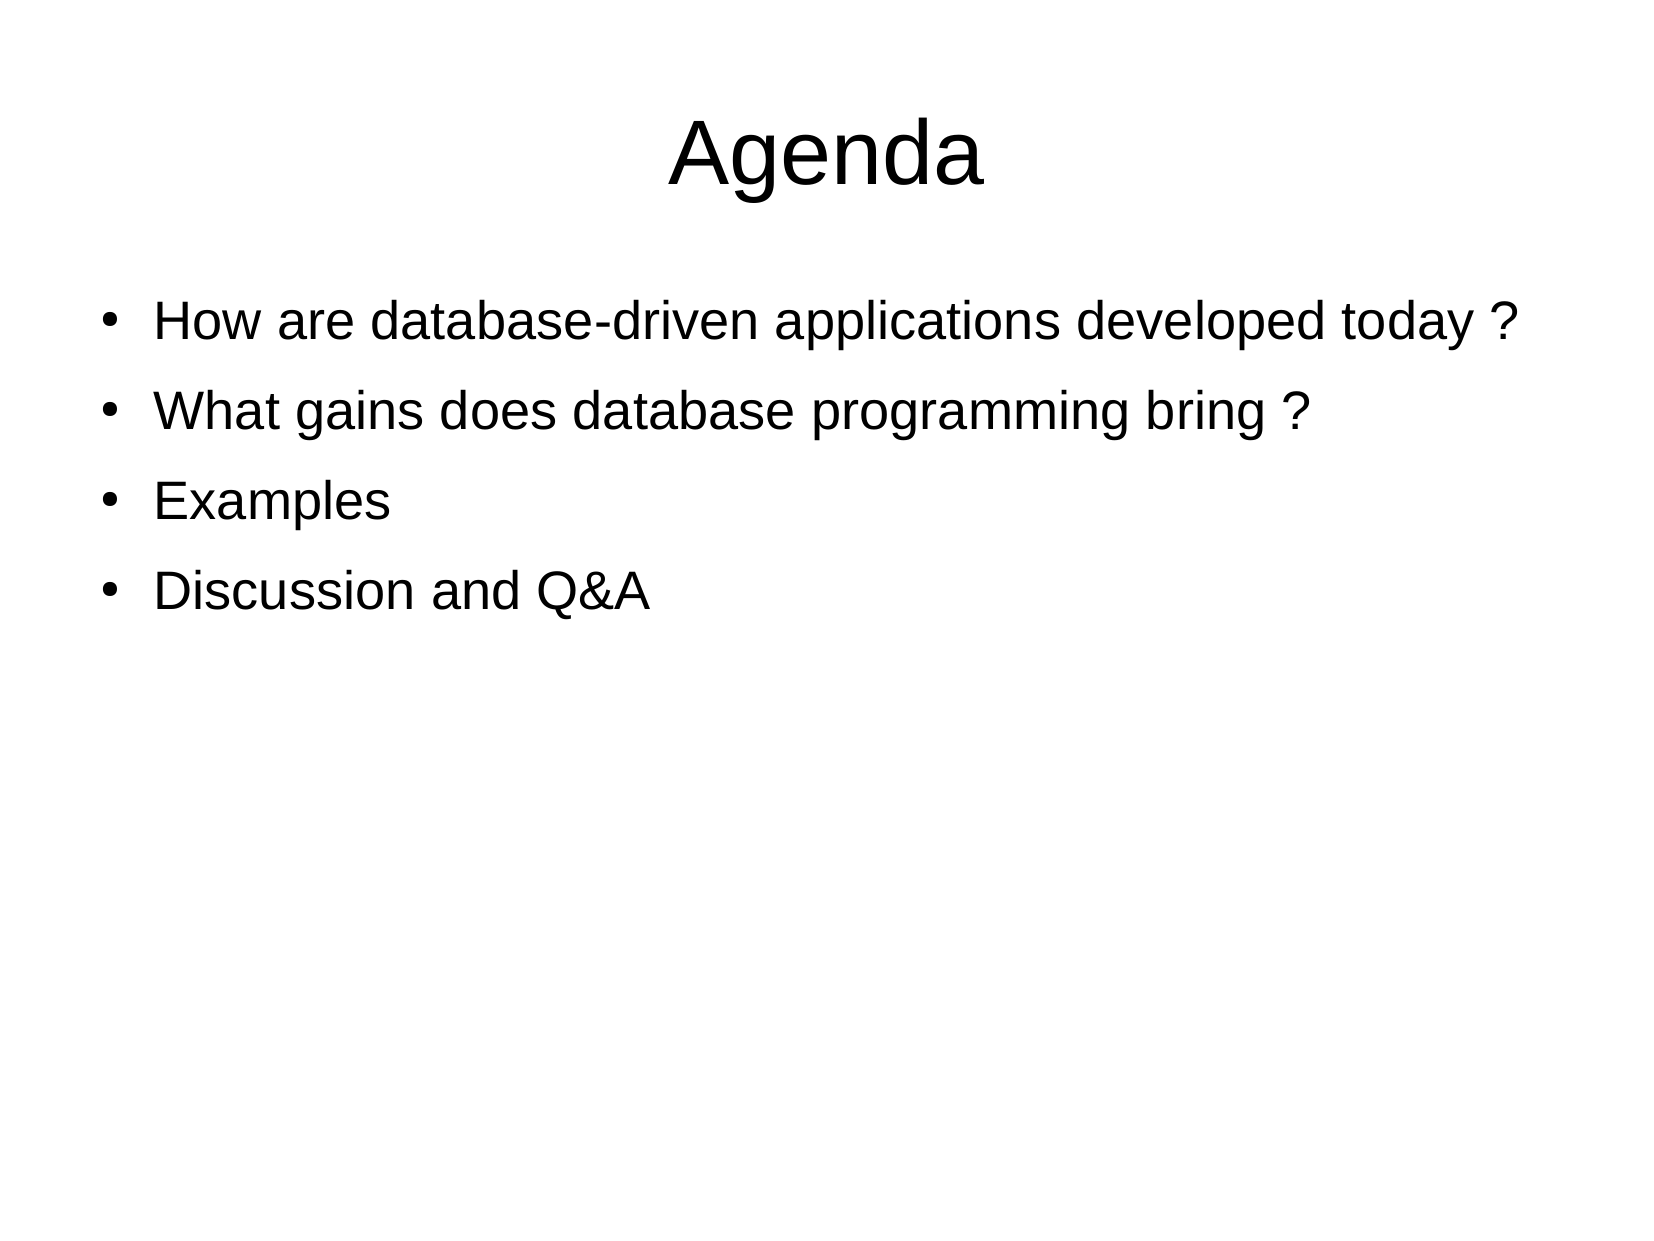

# Agenda
How are database-driven applications developed today ?
What gains does database programming bring ?
Examples
Discussion and Q&A